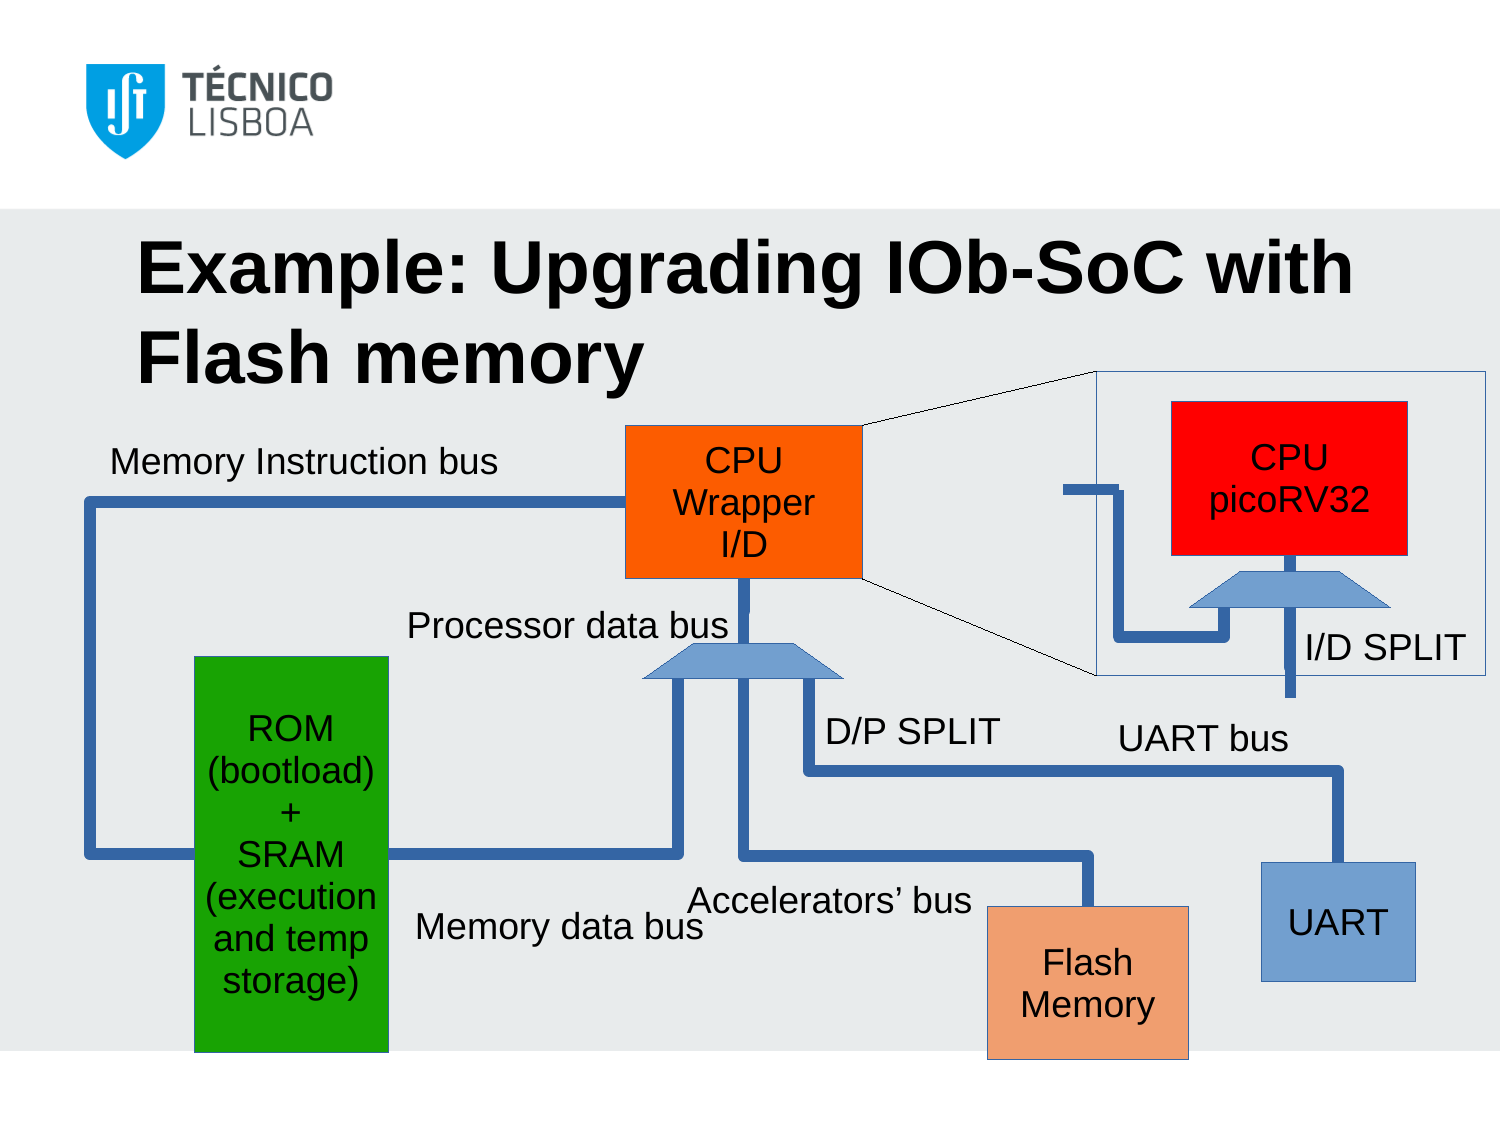

# Example: Upgrading IOb-SoC with Flash memory
CPU
picoRV32
CPU
Wrapper
I/D
Memory Instruction bus
Processor data bus
I/D SPLIT
ROM
(bootload)
+
SRAM
(execution
and temp
storage)
D/P SPLIT
UART bus
UART
Accelerators’ bus
Memory data bus
Flash
Memory